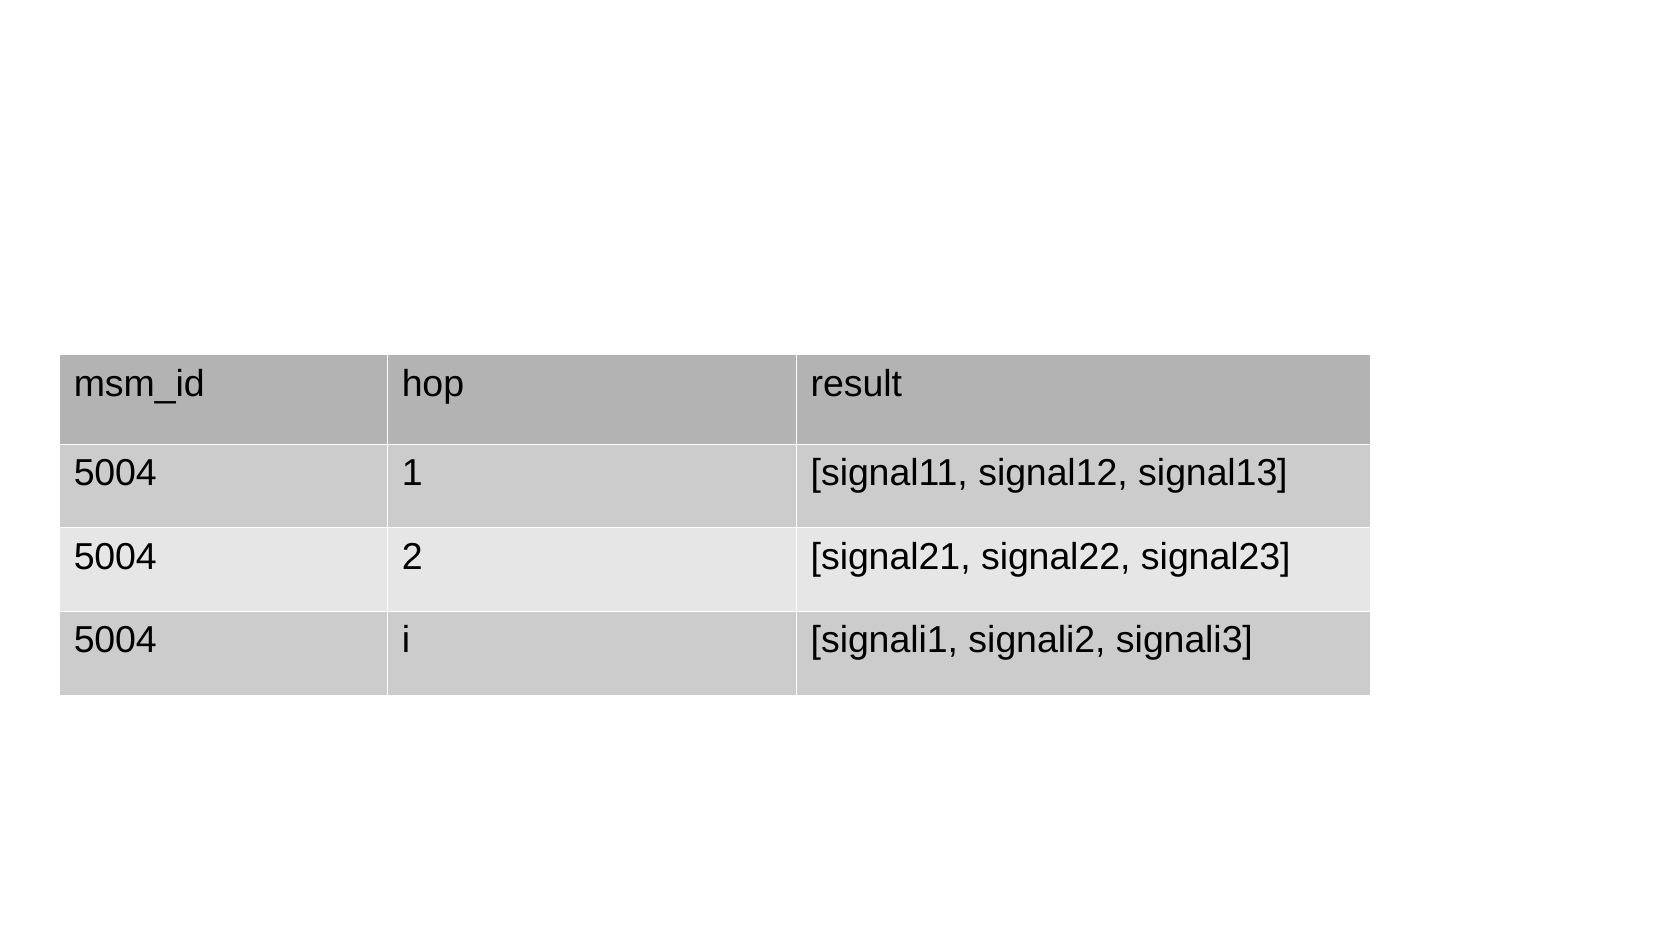

| msm\_id | hop | result |
| --- | --- | --- |
| 5004 | 1 | [signal11, signal12, signal13] |
| 5004 | 2 | [signal21, signal22, signal23] |
| 5004 | i | [signali1, signali2, signali3] |